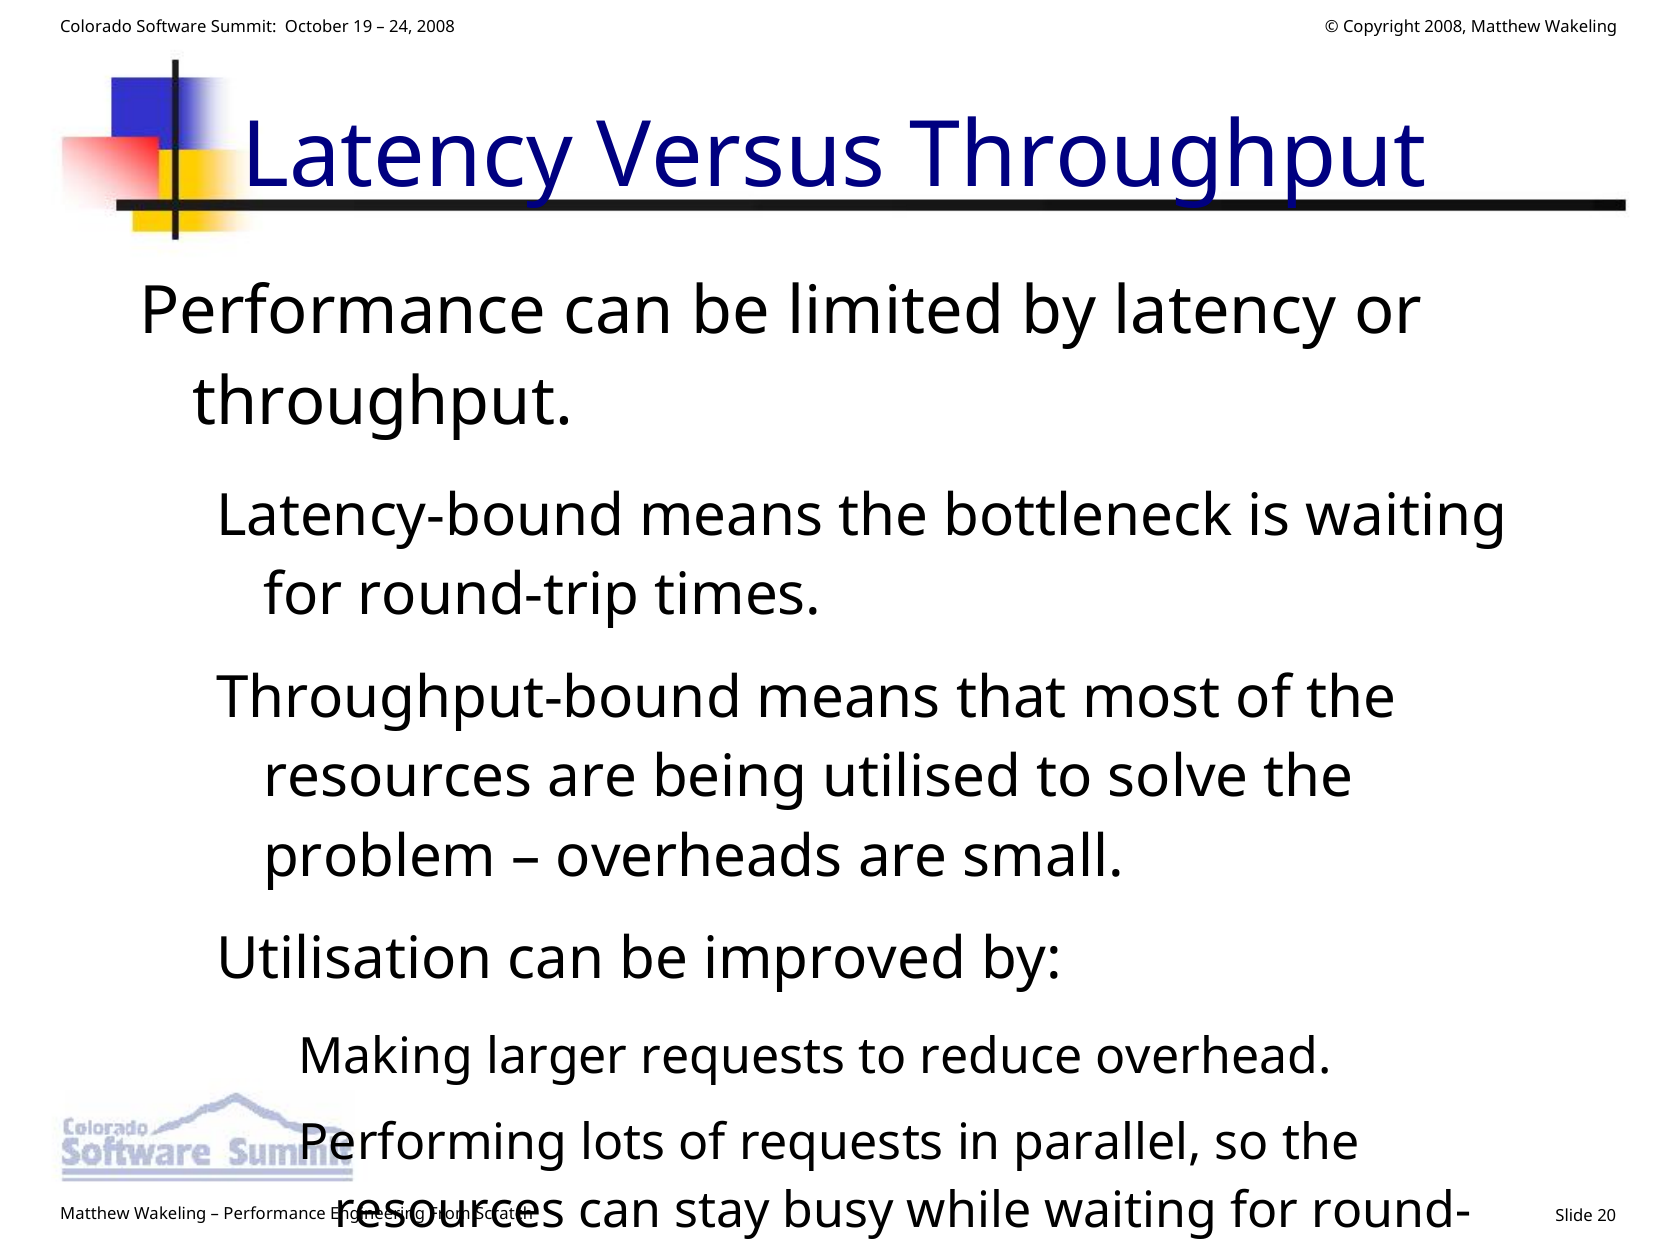

# Latency Versus Throughput
Performance can be limited by latency or throughput.
Latency-bound means the bottleneck is waiting for round-trip times.
Throughput-bound means that most of the resources are being utilised to solve the problem – overheads are small.
Utilisation can be improved by:
Making larger requests to reduce overhead.
Performing lots of requests in parallel, so the resources can stay busy while waiting for round-trips.